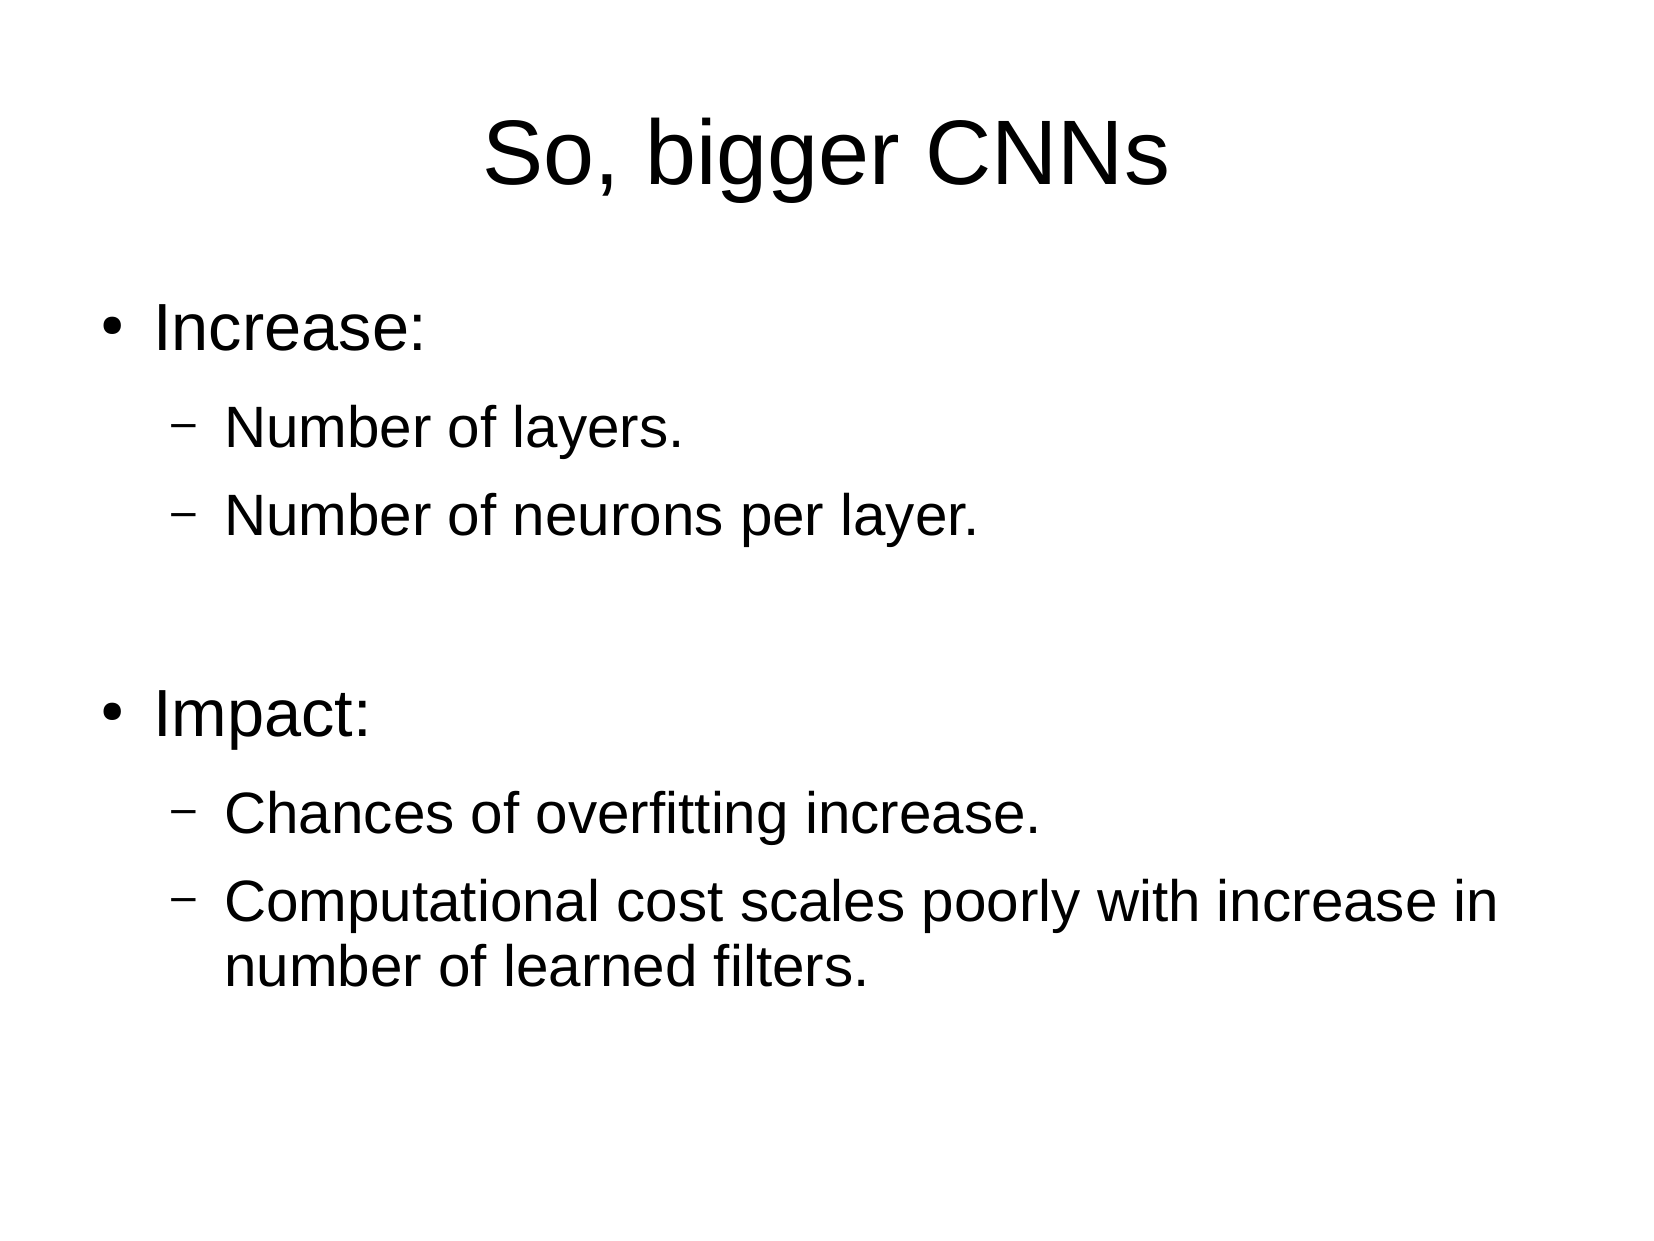

# So, bigger CNNs
Increase:
Number of layers.
Number of neurons per layer.
Impact:
Chances of overfitting increase.
Computational cost scales poorly with increase in number of learned filters.